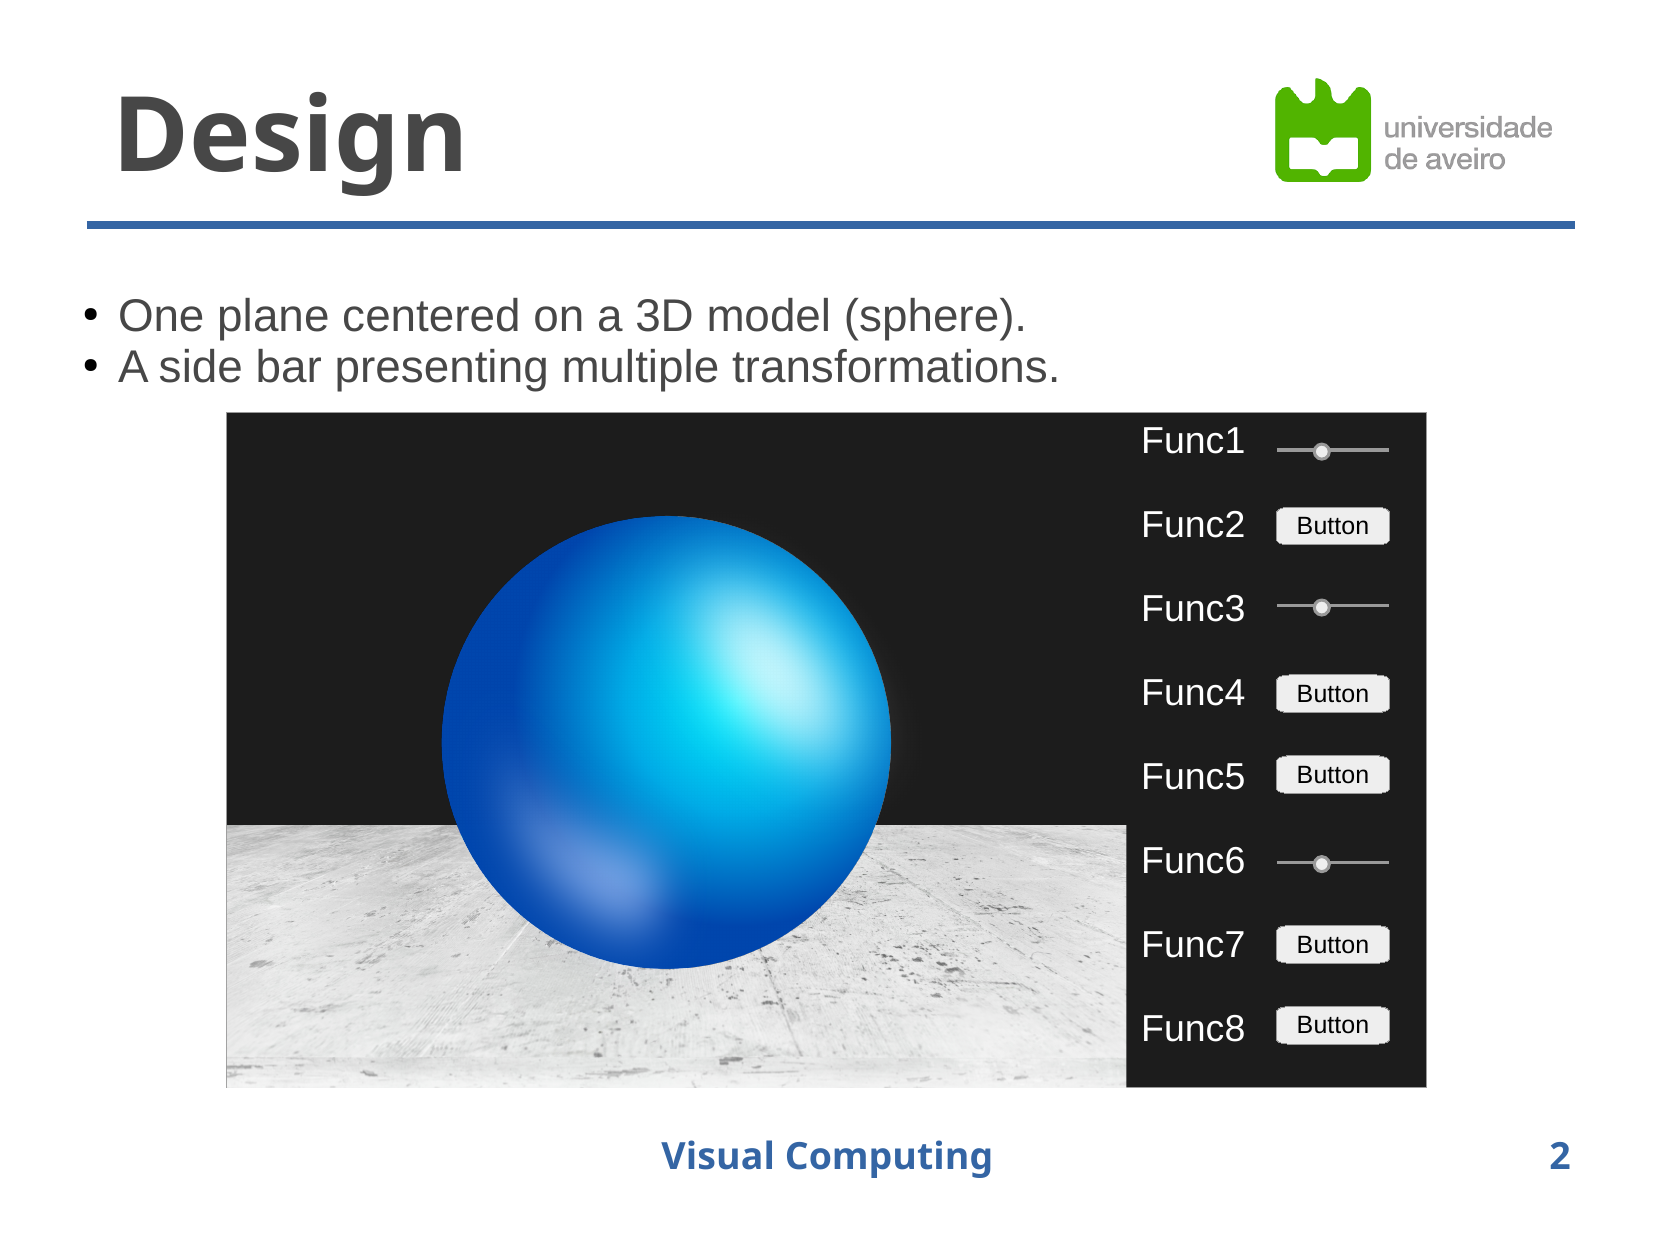

# Design
One plane centered on a 3D model (sphere).
A side bar presenting multiple transformations.
Func1
Func2
Func3
Func4
Func5
Func6
Func7
Func8
Button
Button
Button
Button
Button
Visual Computing
2